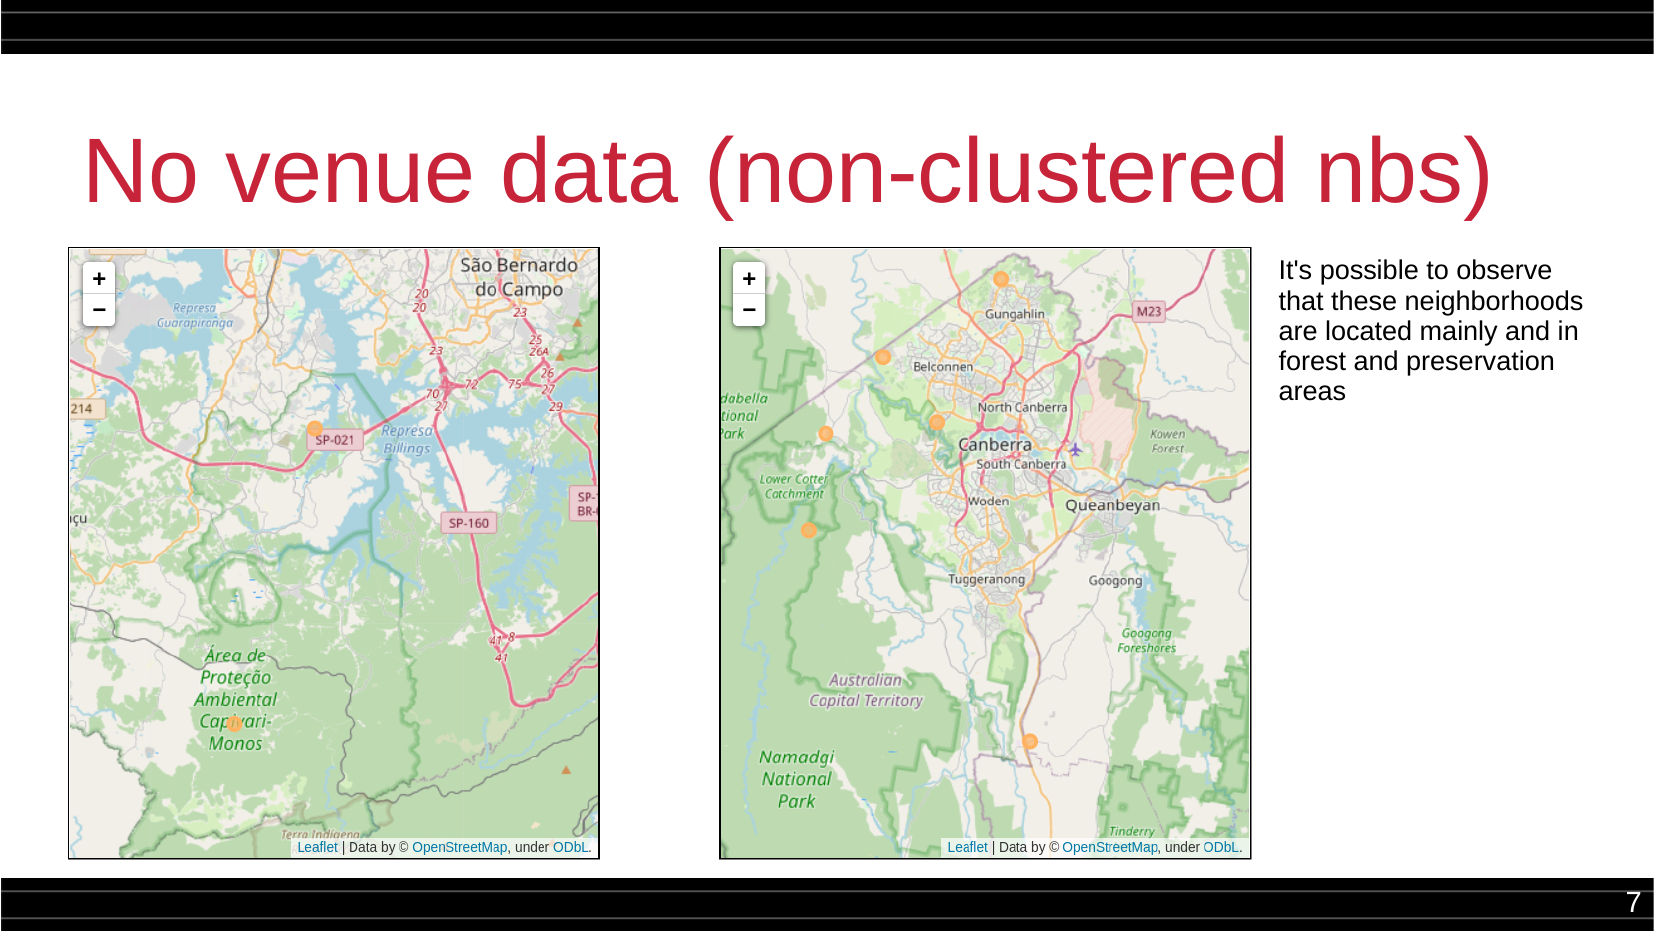

# No venue data (non-clustered nbs)
It's possible to observe that these neighborhoods are located mainly and in forest and preservation areas